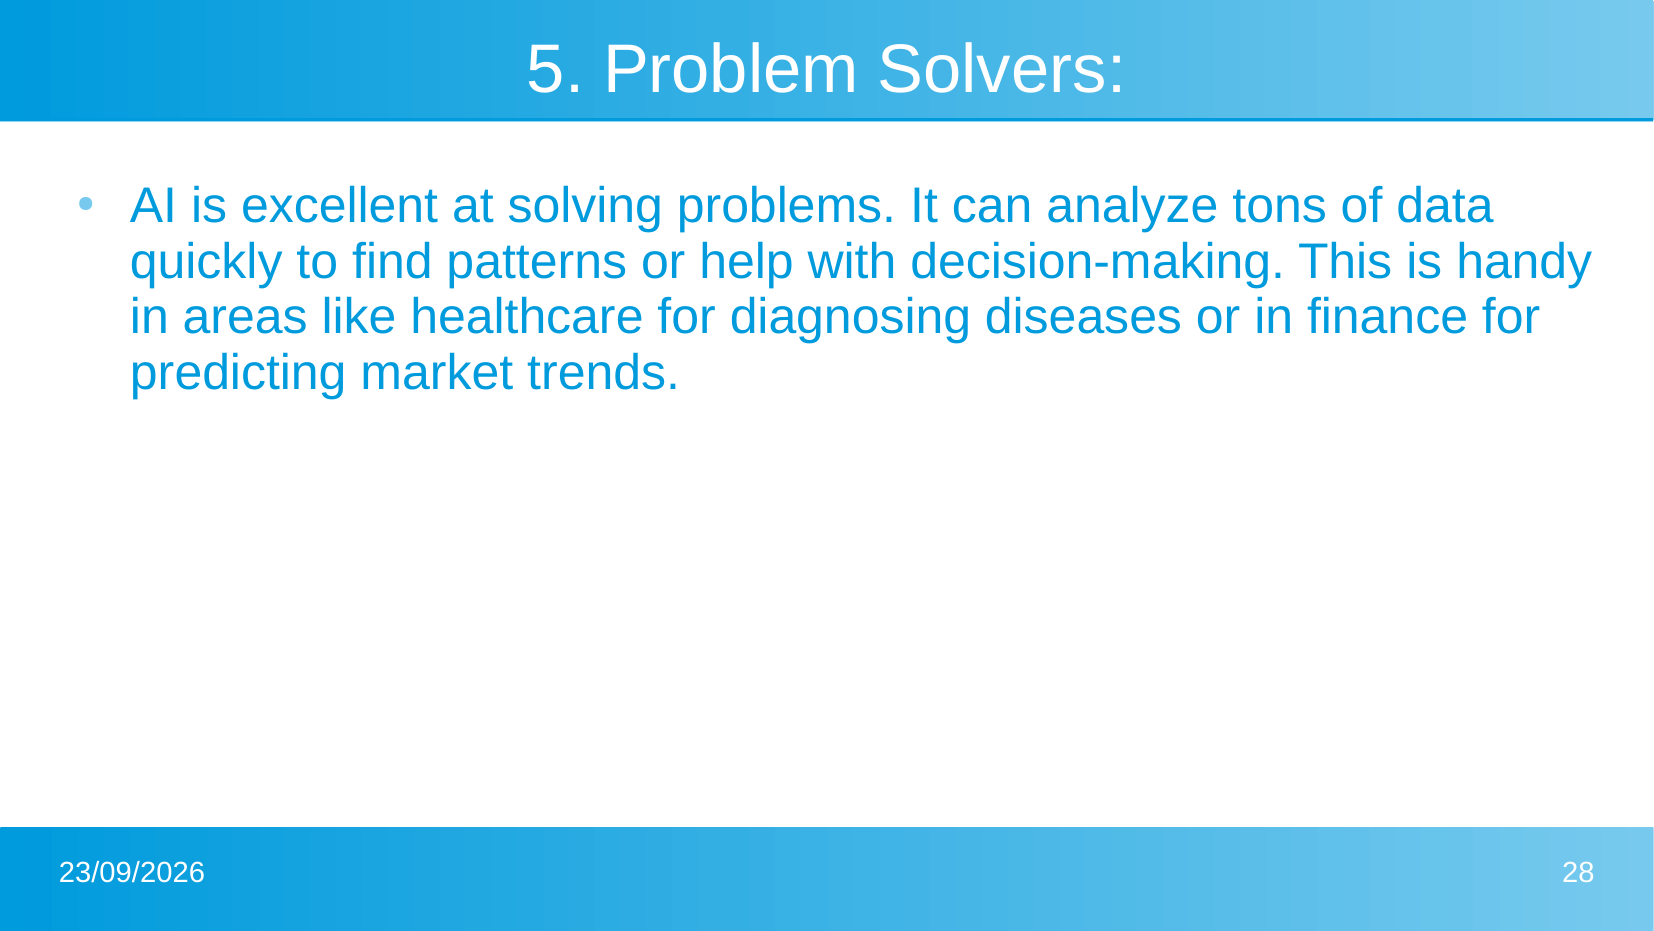

# 5. Problem Solvers:
AI is excellent at solving problems. It can analyze tons of data quickly to find patterns or help with decision-making. This is handy in areas like healthcare for diagnosing diseases or in finance for predicting market trends.
28